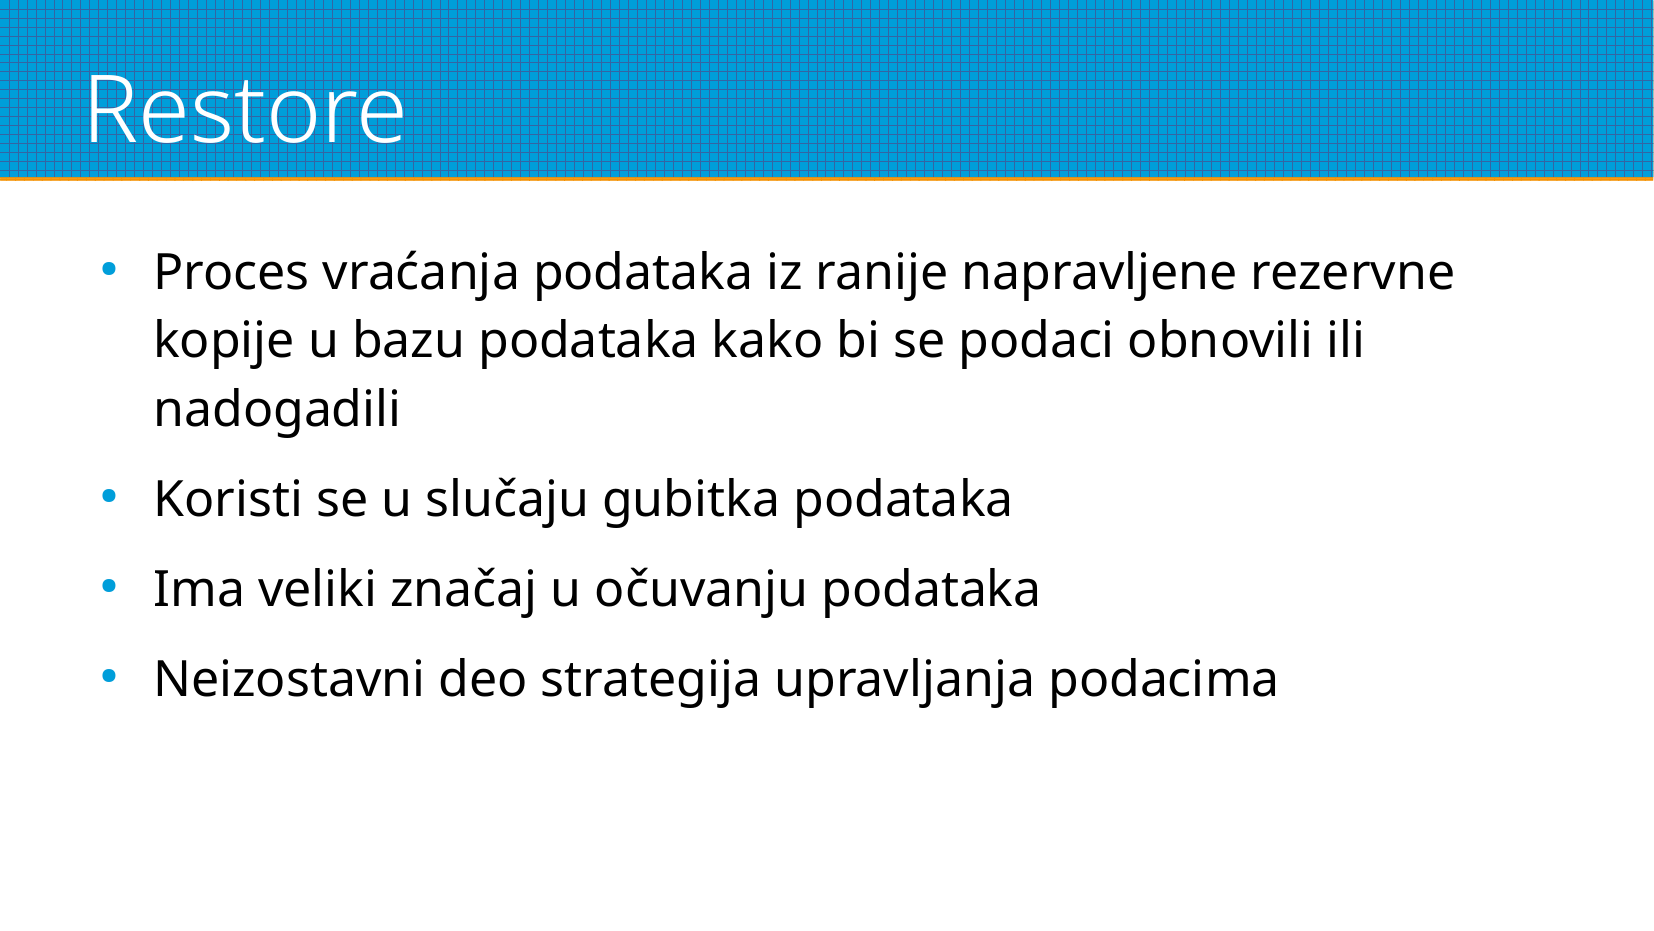

# Restore
Proces vraćanja podataka iz ranije napravljene rezervne kopije u bazu podataka kako bi se podaci obnovili ili nadogadili
Koristi se u slučaju gubitka podataka
Ima veliki značaj u očuvanju podataka
Neizostavni deo strategija upravljanja podacima